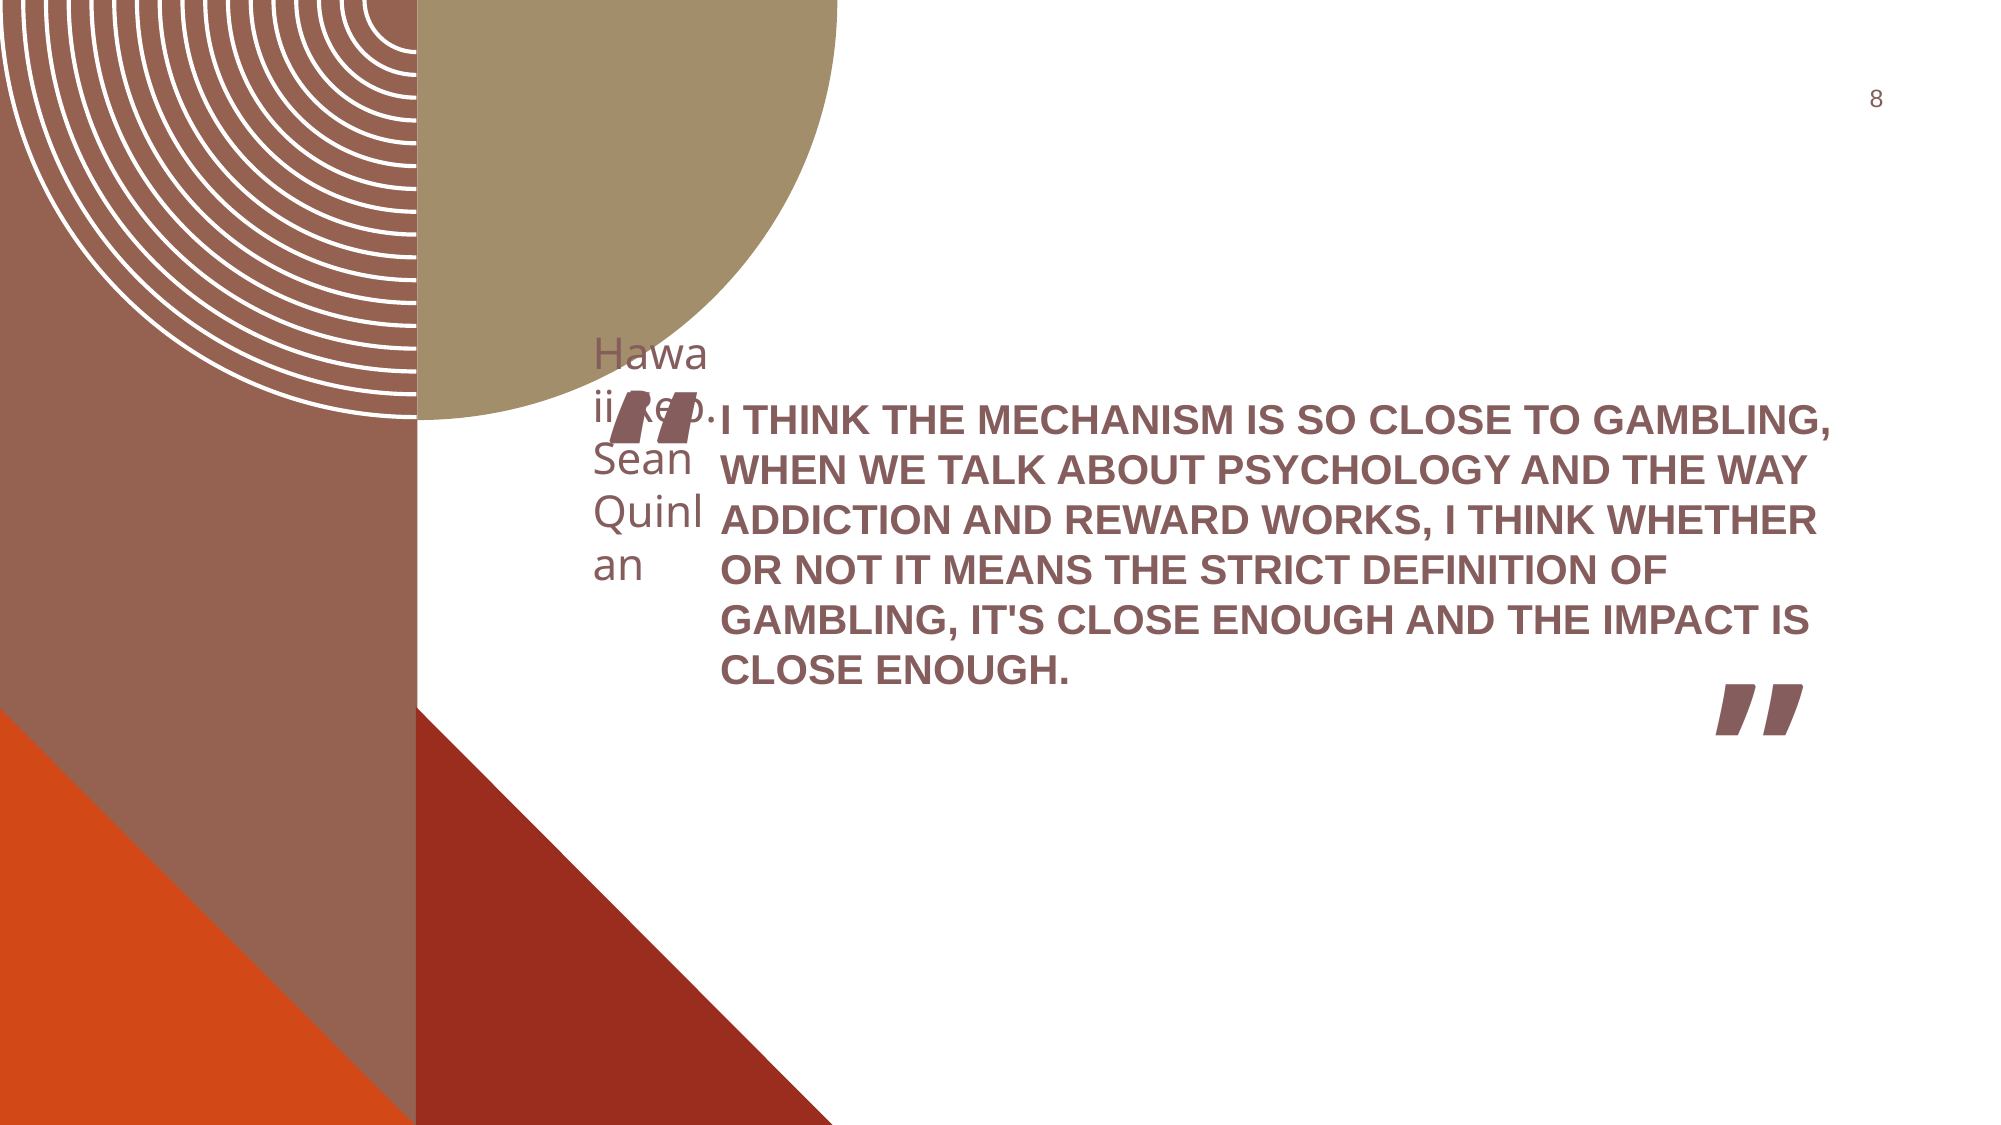

“
Hawaii Rep. Sean Quinlan
# I think the mechanism is so close to gambling, when we talk about psychology and the way addiction and reward works, I think whether or not it means the strict definition of gambling, it's close enough and the impact is close enough.
”